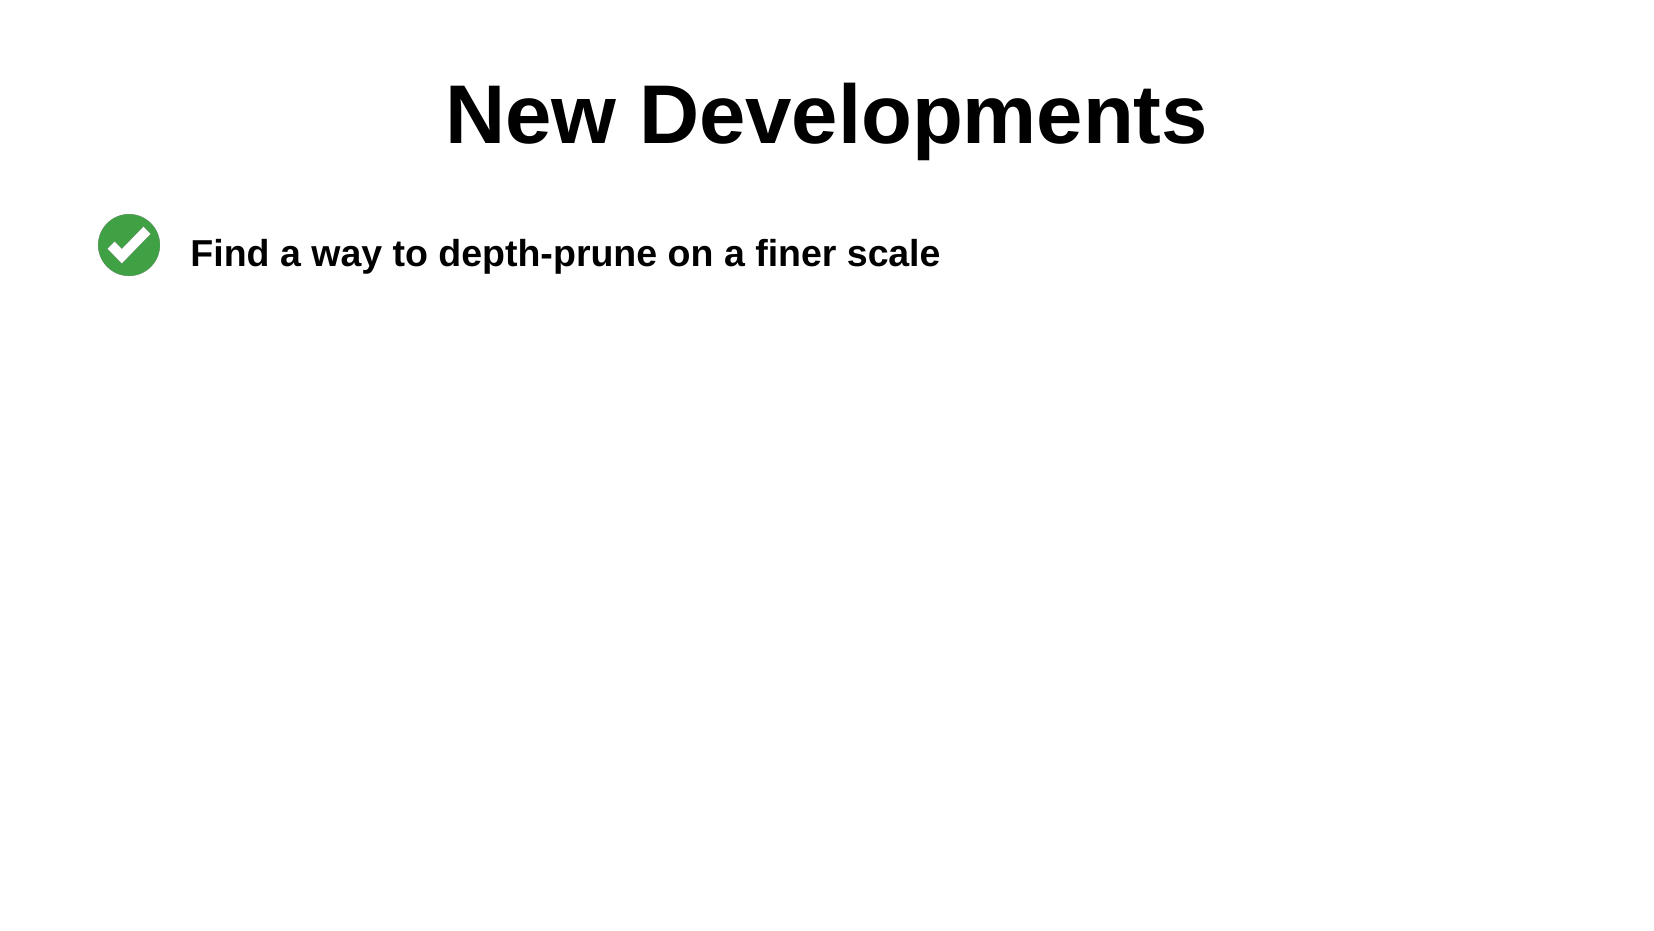

# New Developments
Find a way to depth-prune on a finer scale